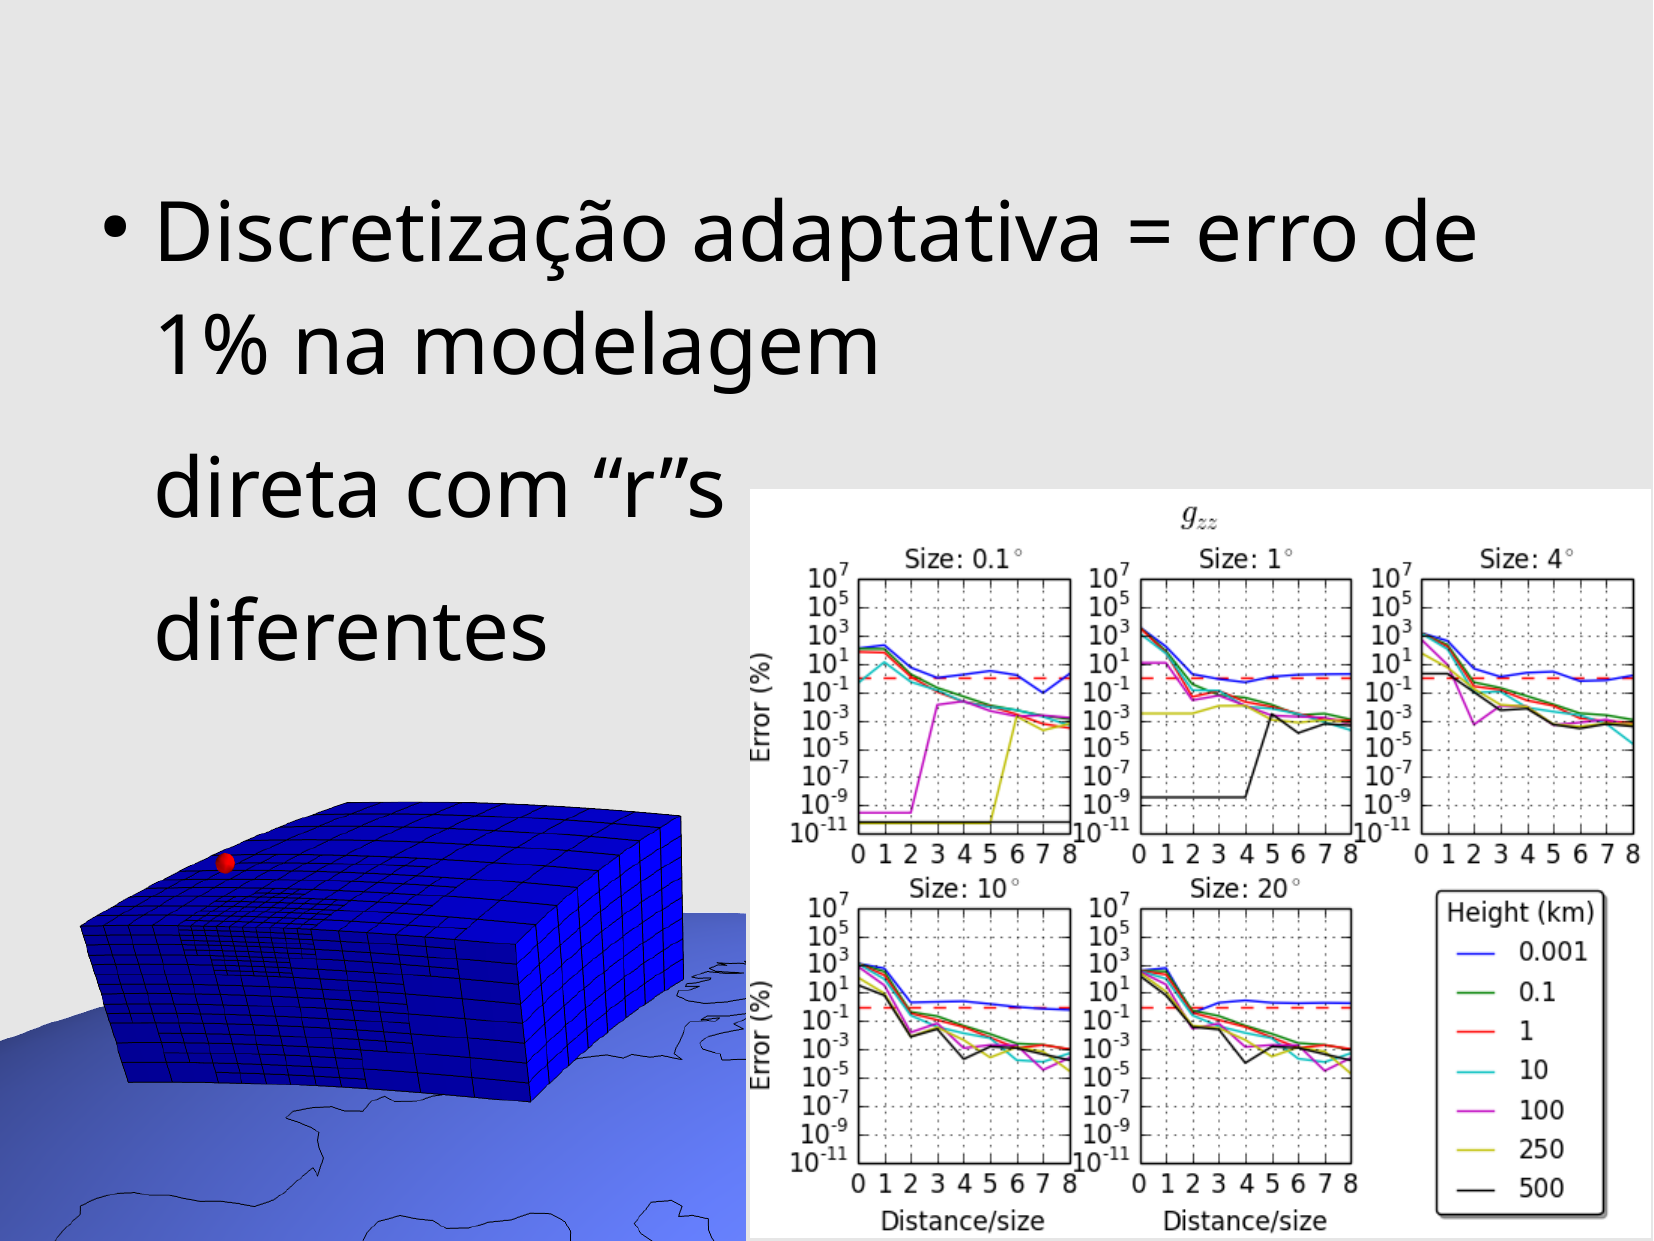

#
Discretização adaptativa = erro de 1% na modelagem
direta com “r”s
diferentes